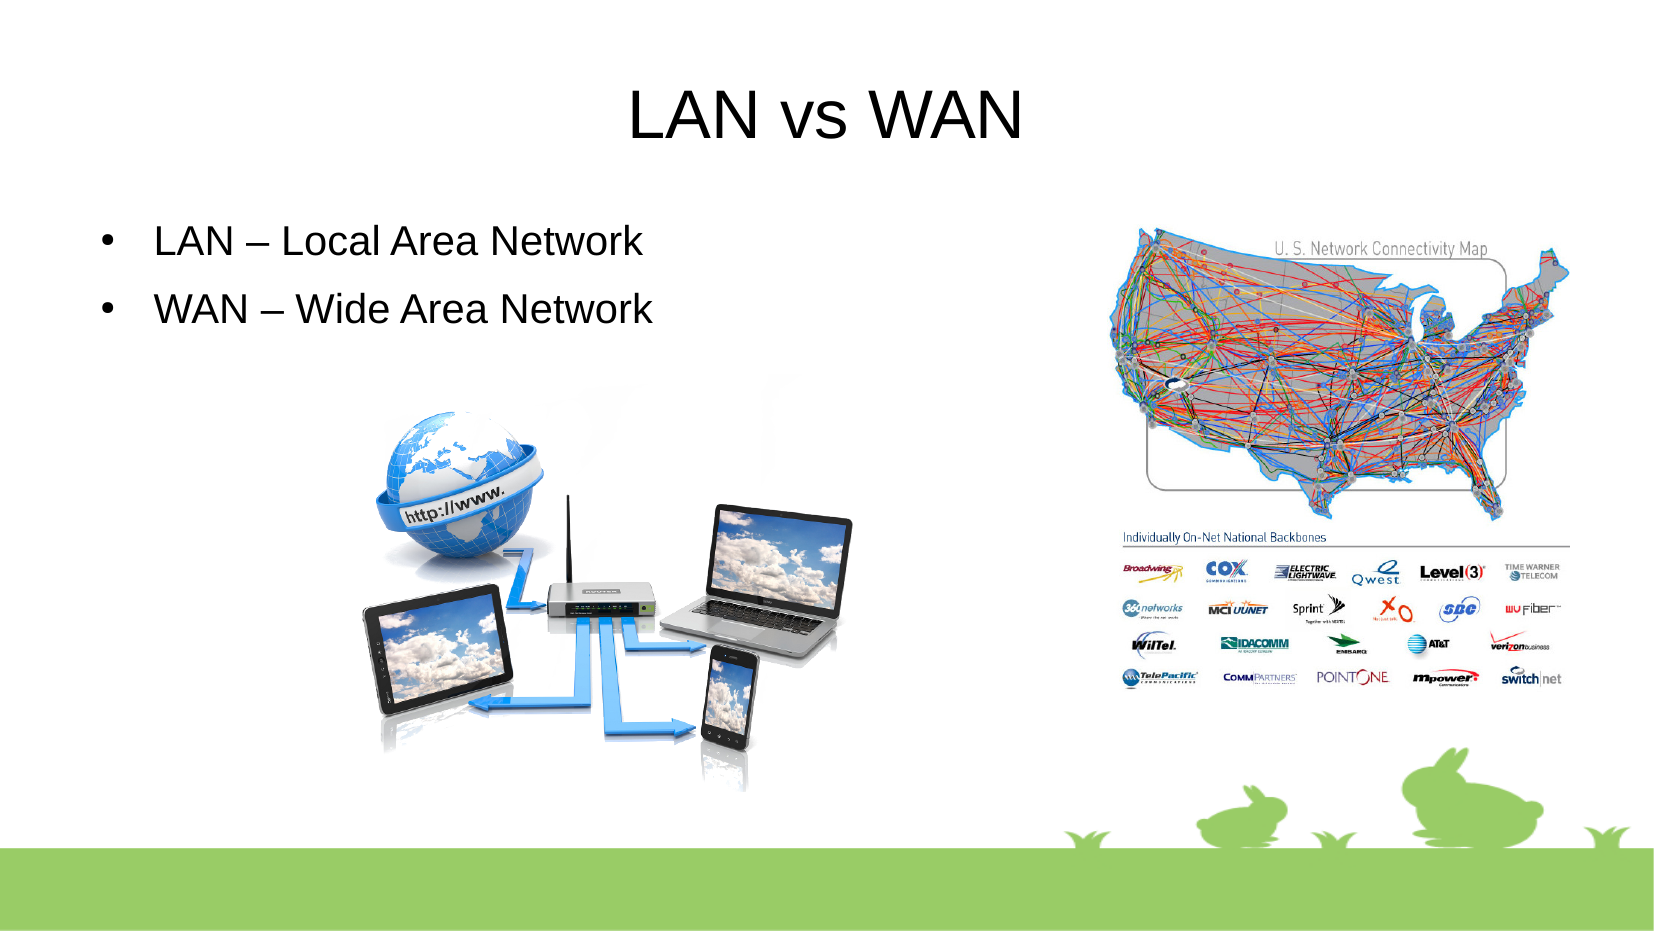

# LAN vs WAN
LAN – Local Area Network
WAN – Wide Area Network